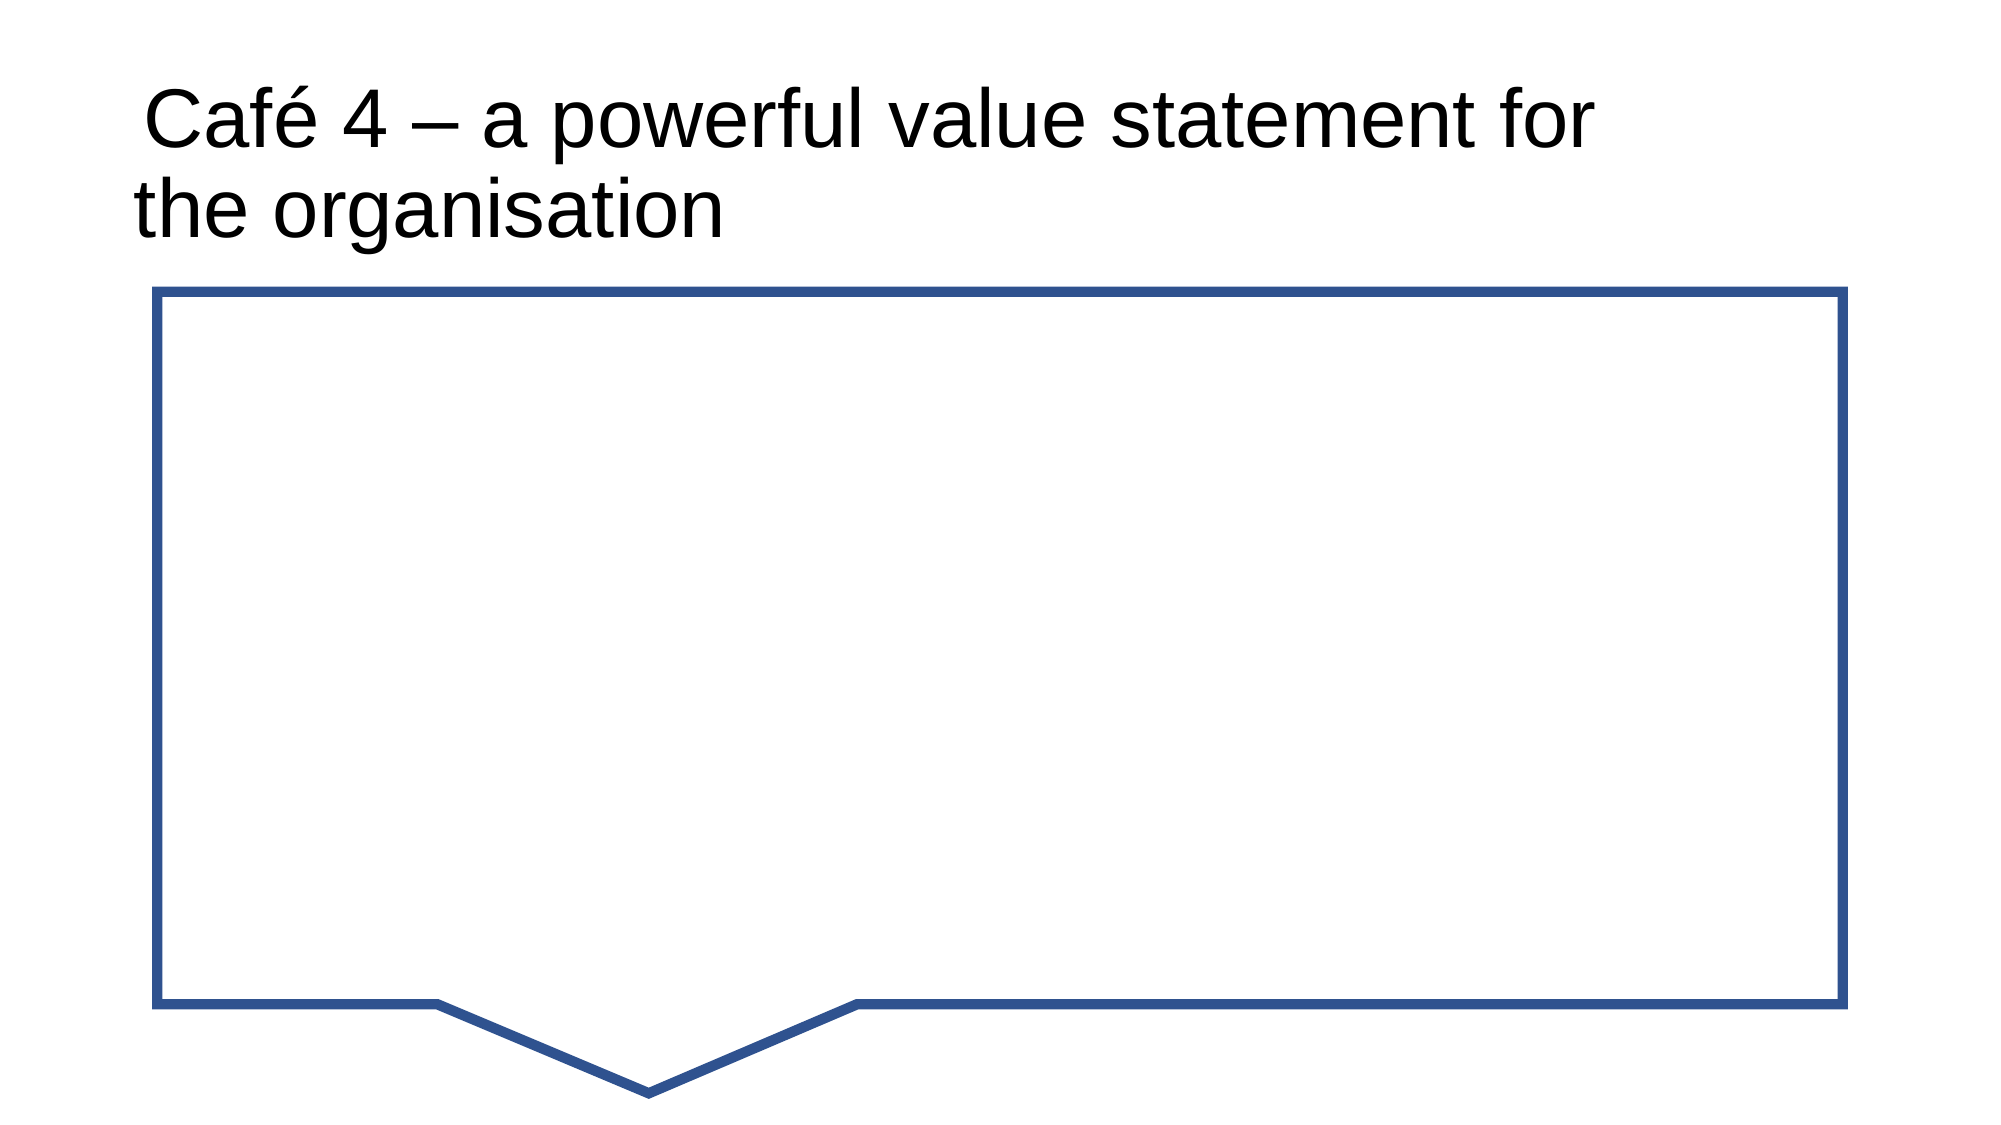

# Café 4 – a powerful value statement for the organisation